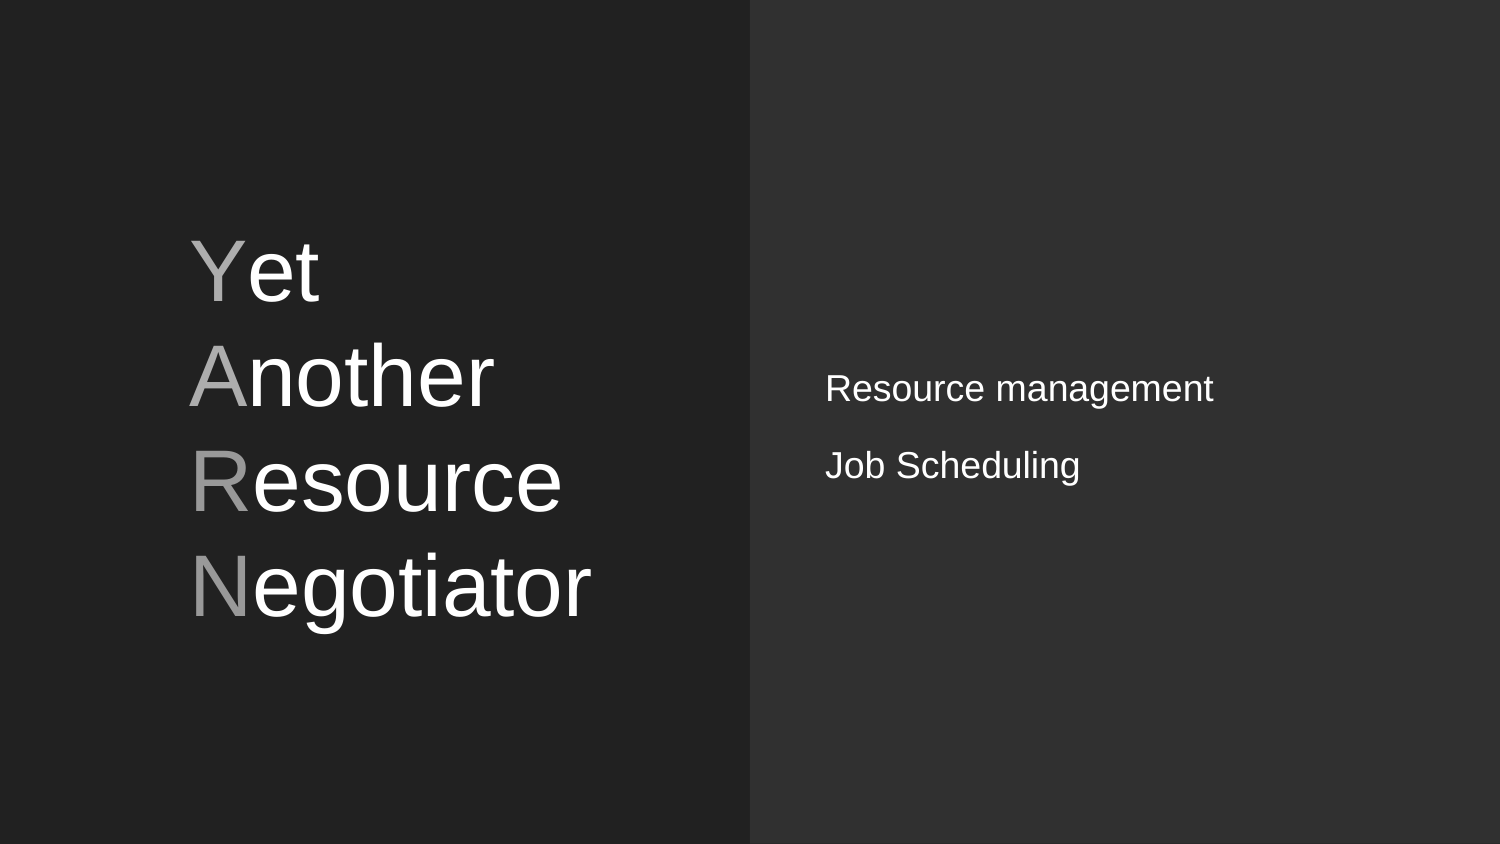

Resource management
Job Scheduling
# Yet Another Resource Negotiator